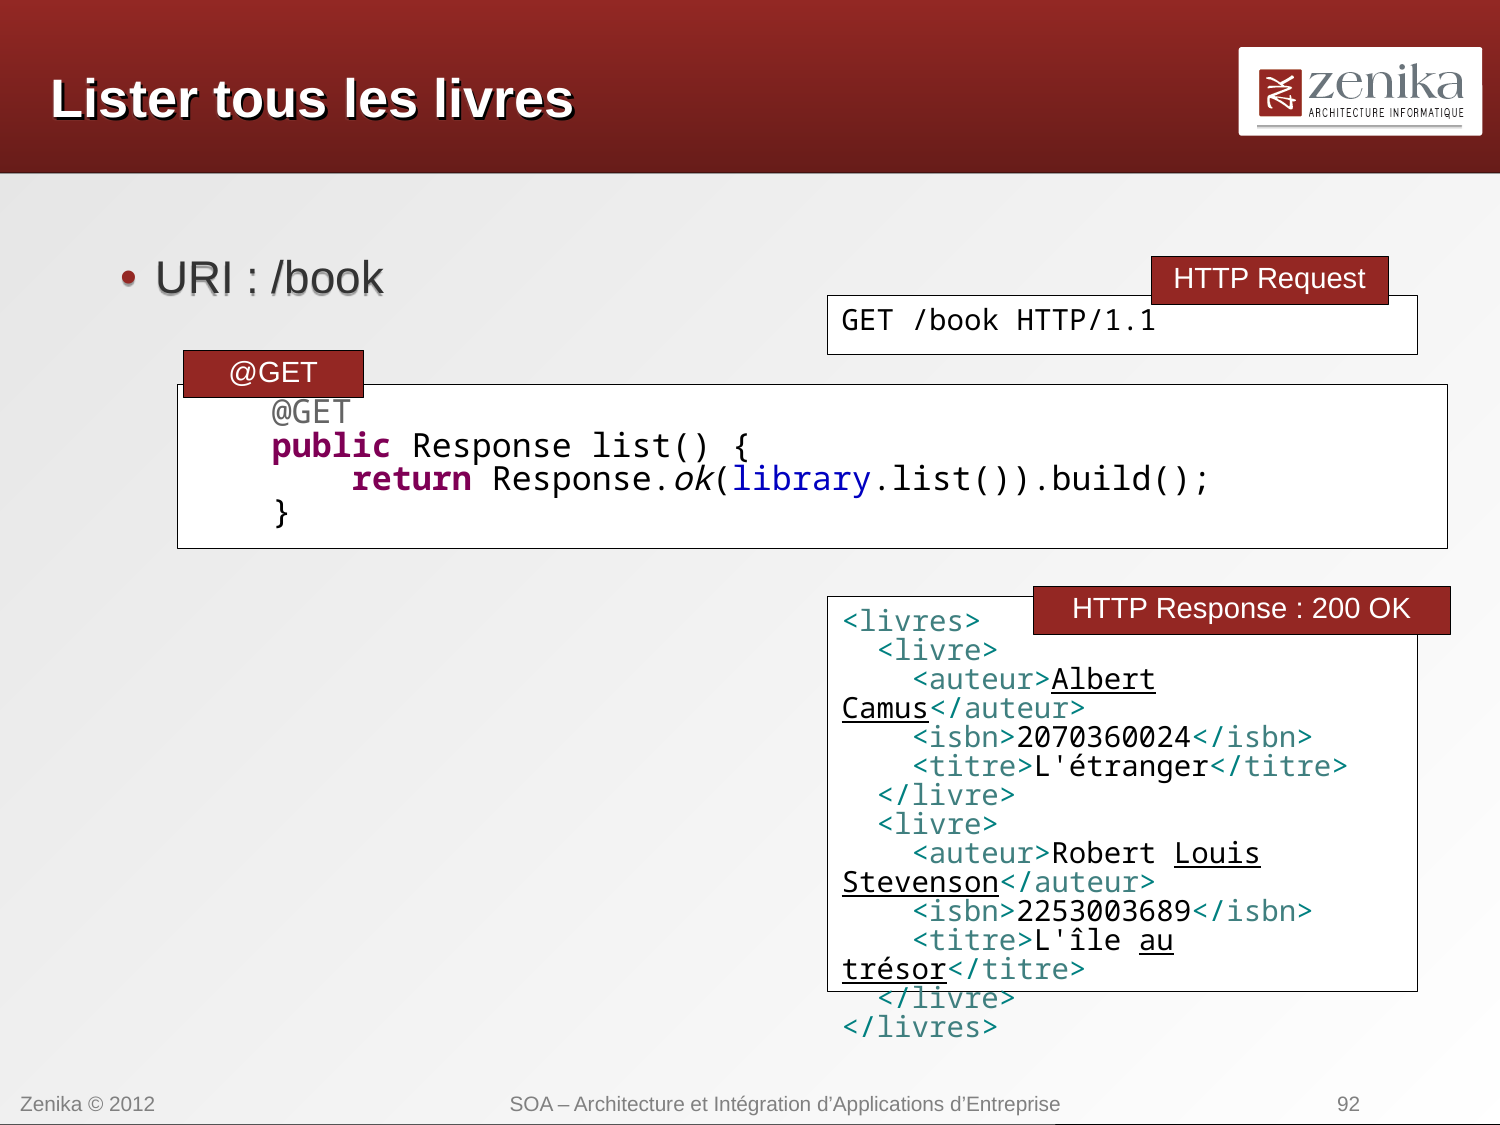

# Lister tous les livres
URI : /book
HTTP Request
GET /book HTTP/1.1
@GET
 @GET
 public Response list() {
 return Response.ok(library.list()).build();
 }
HTTP Response : 200 OK
<livres>
 <livre>
 <auteur>Albert Camus</auteur>
 <isbn>2070360024</isbn>
 <titre>L'étranger</titre>
 </livre>
 <livre>
 <auteur>Robert Louis Stevenson</auteur>
 <isbn>2253003689</isbn>
 <titre>L'île au trésor</titre>
 </livre>
</livres>